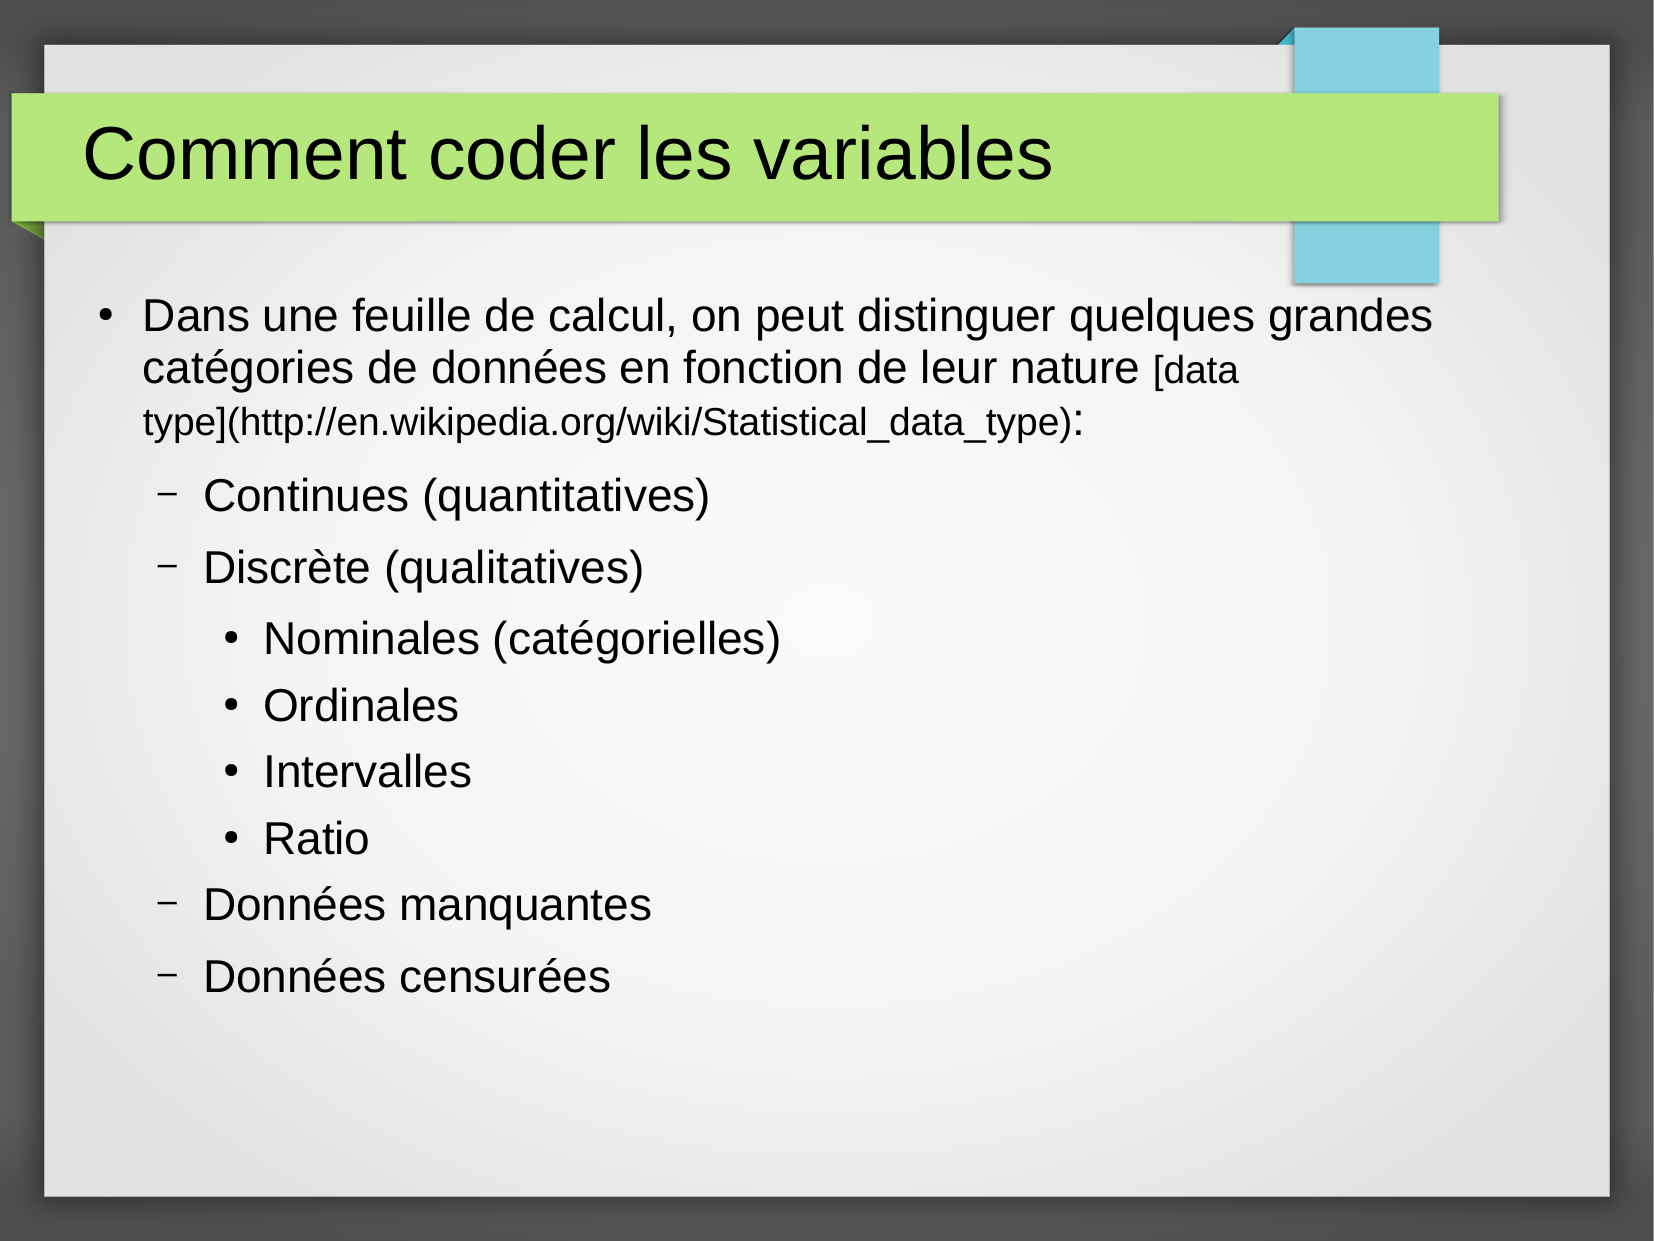

# Comment coder les variables
Dans une feuille de calcul, on peut distinguer quelques grandes catégories de données en fonction de leur nature [data type](http://en.wikipedia.org/wiki/Statistical_data_type):
Continues (quantitatives)
Discrète (qualitatives)
Nominales (catégorielles)
Ordinales
Intervalles
Ratio
Données manquantes
Données censurées